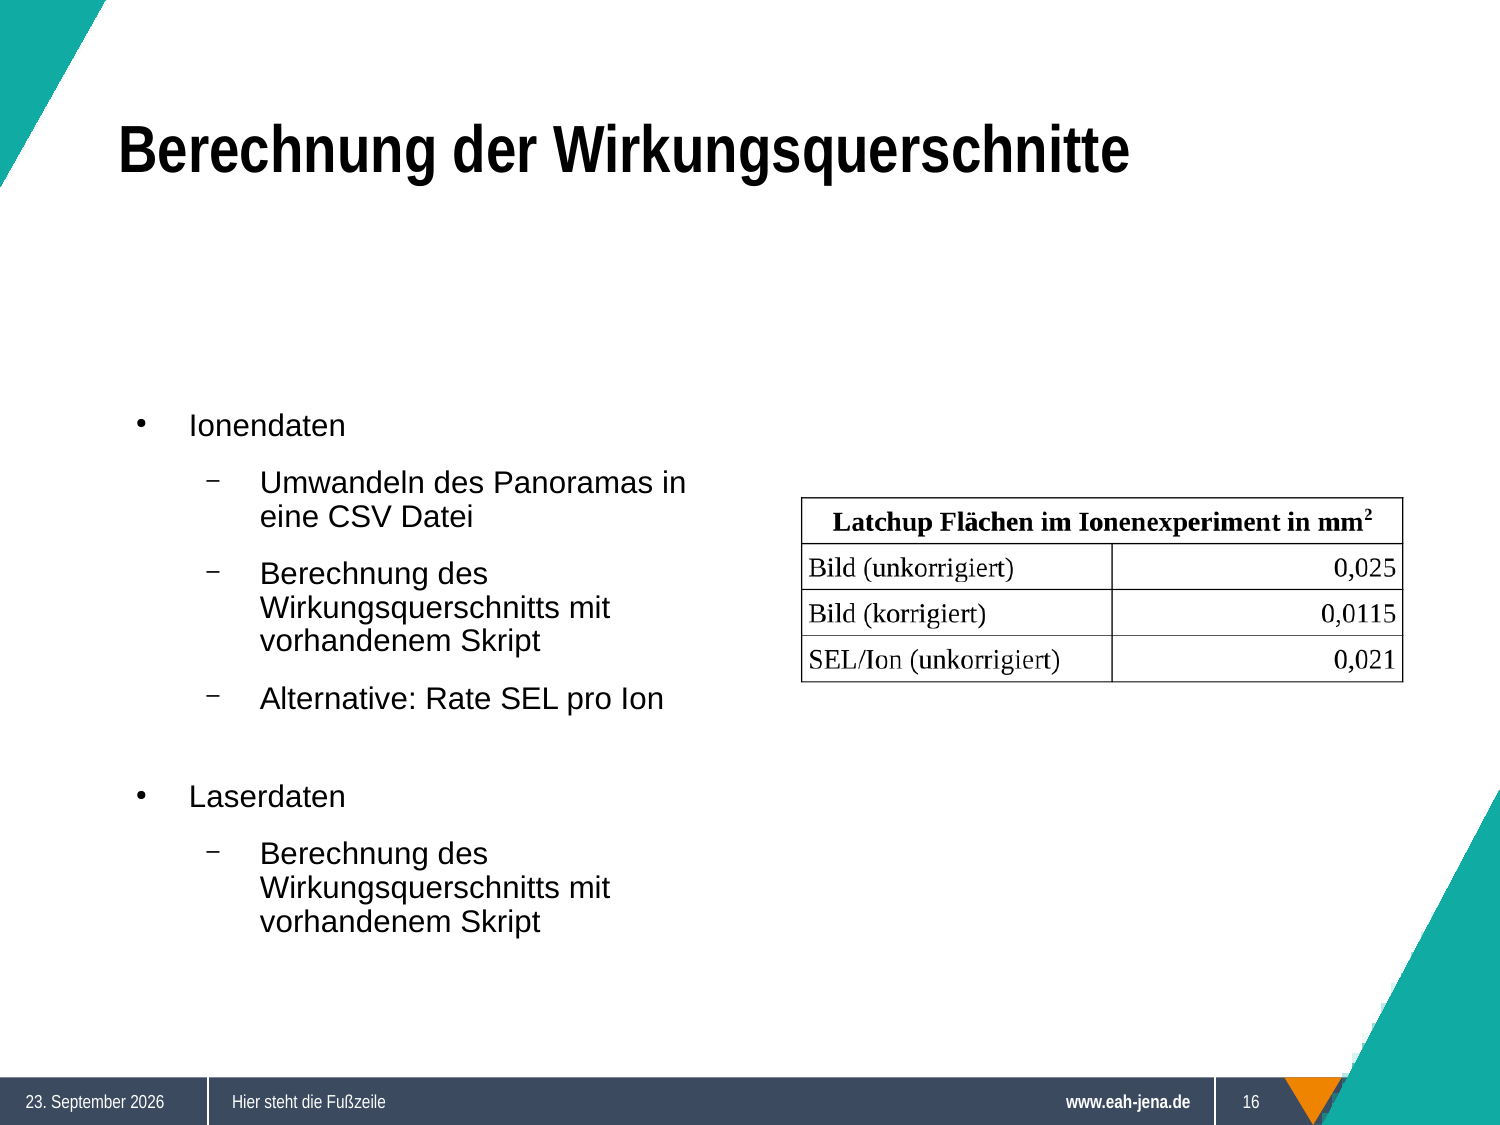

Berechnung der Wirkungsquerschnitte
# Ionendaten
Umwandeln des Panoramas in eine CSV Datei
Berechnung des Wirkungsquerschnitts mit vorhandenem Skript
Alternative: Rate SEL pro Ion
Laserdaten
Berechnung des Wirkungsquerschnitts mit vorhandenem Skript
Hier steht die Fußzeile
16